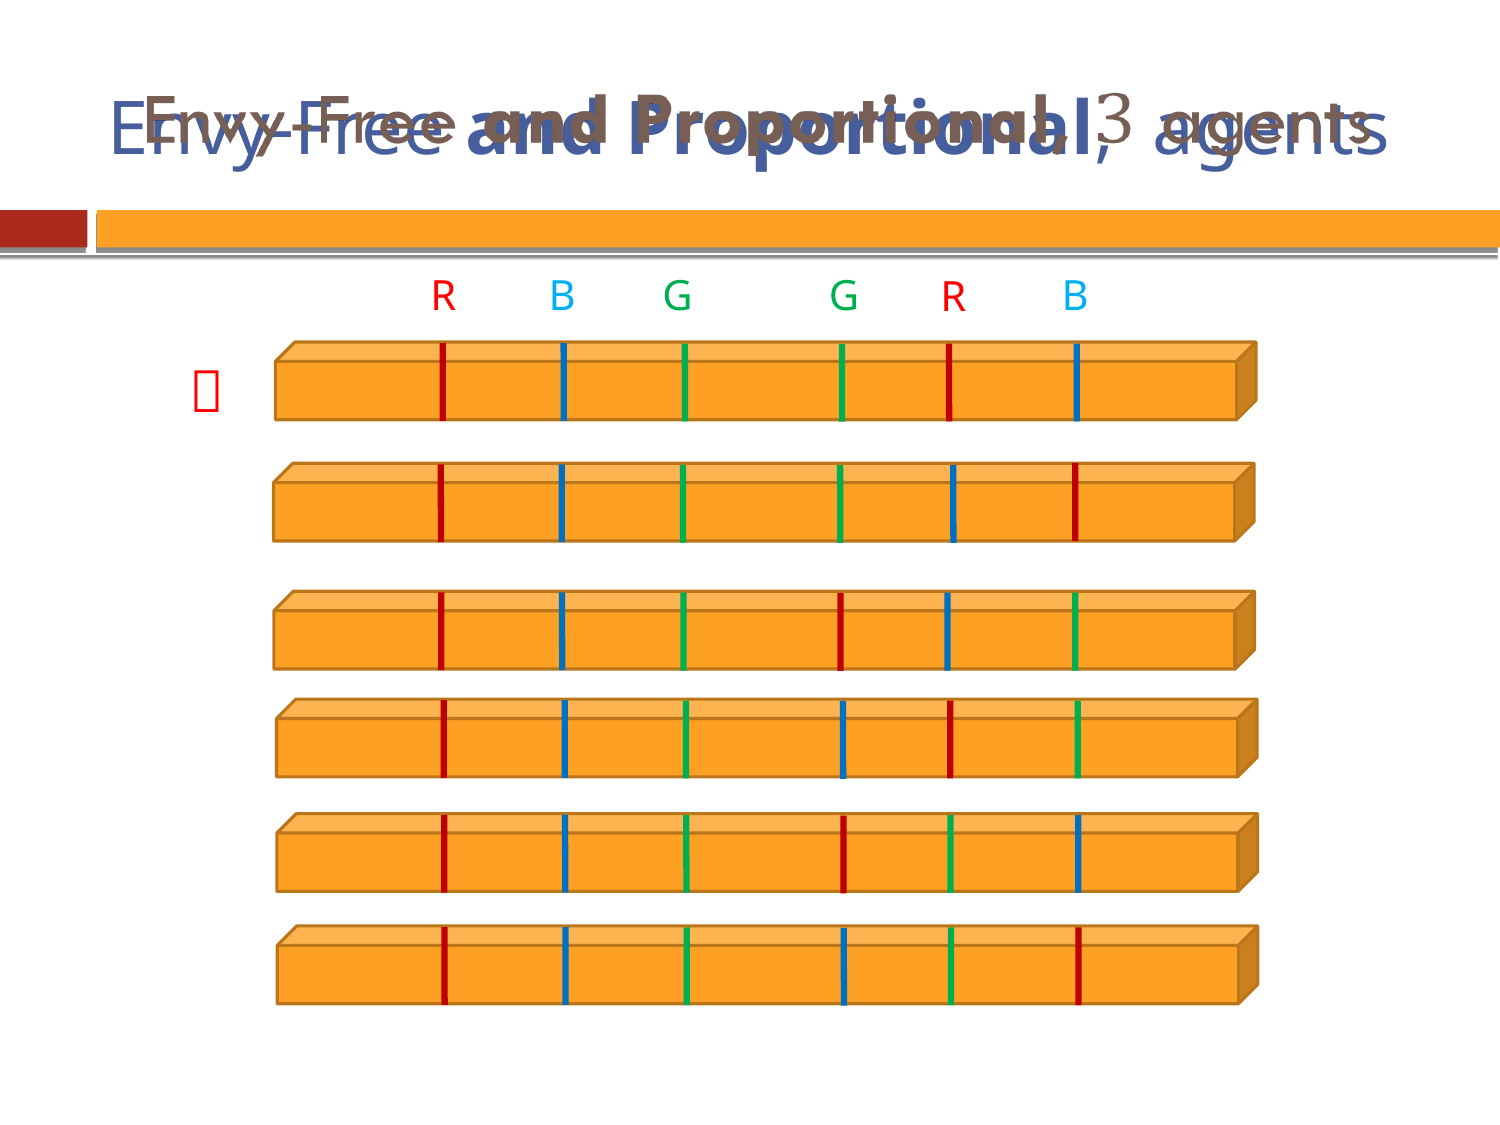

Envy-Free and Proportional, agents
R
B
G
G
B
R
